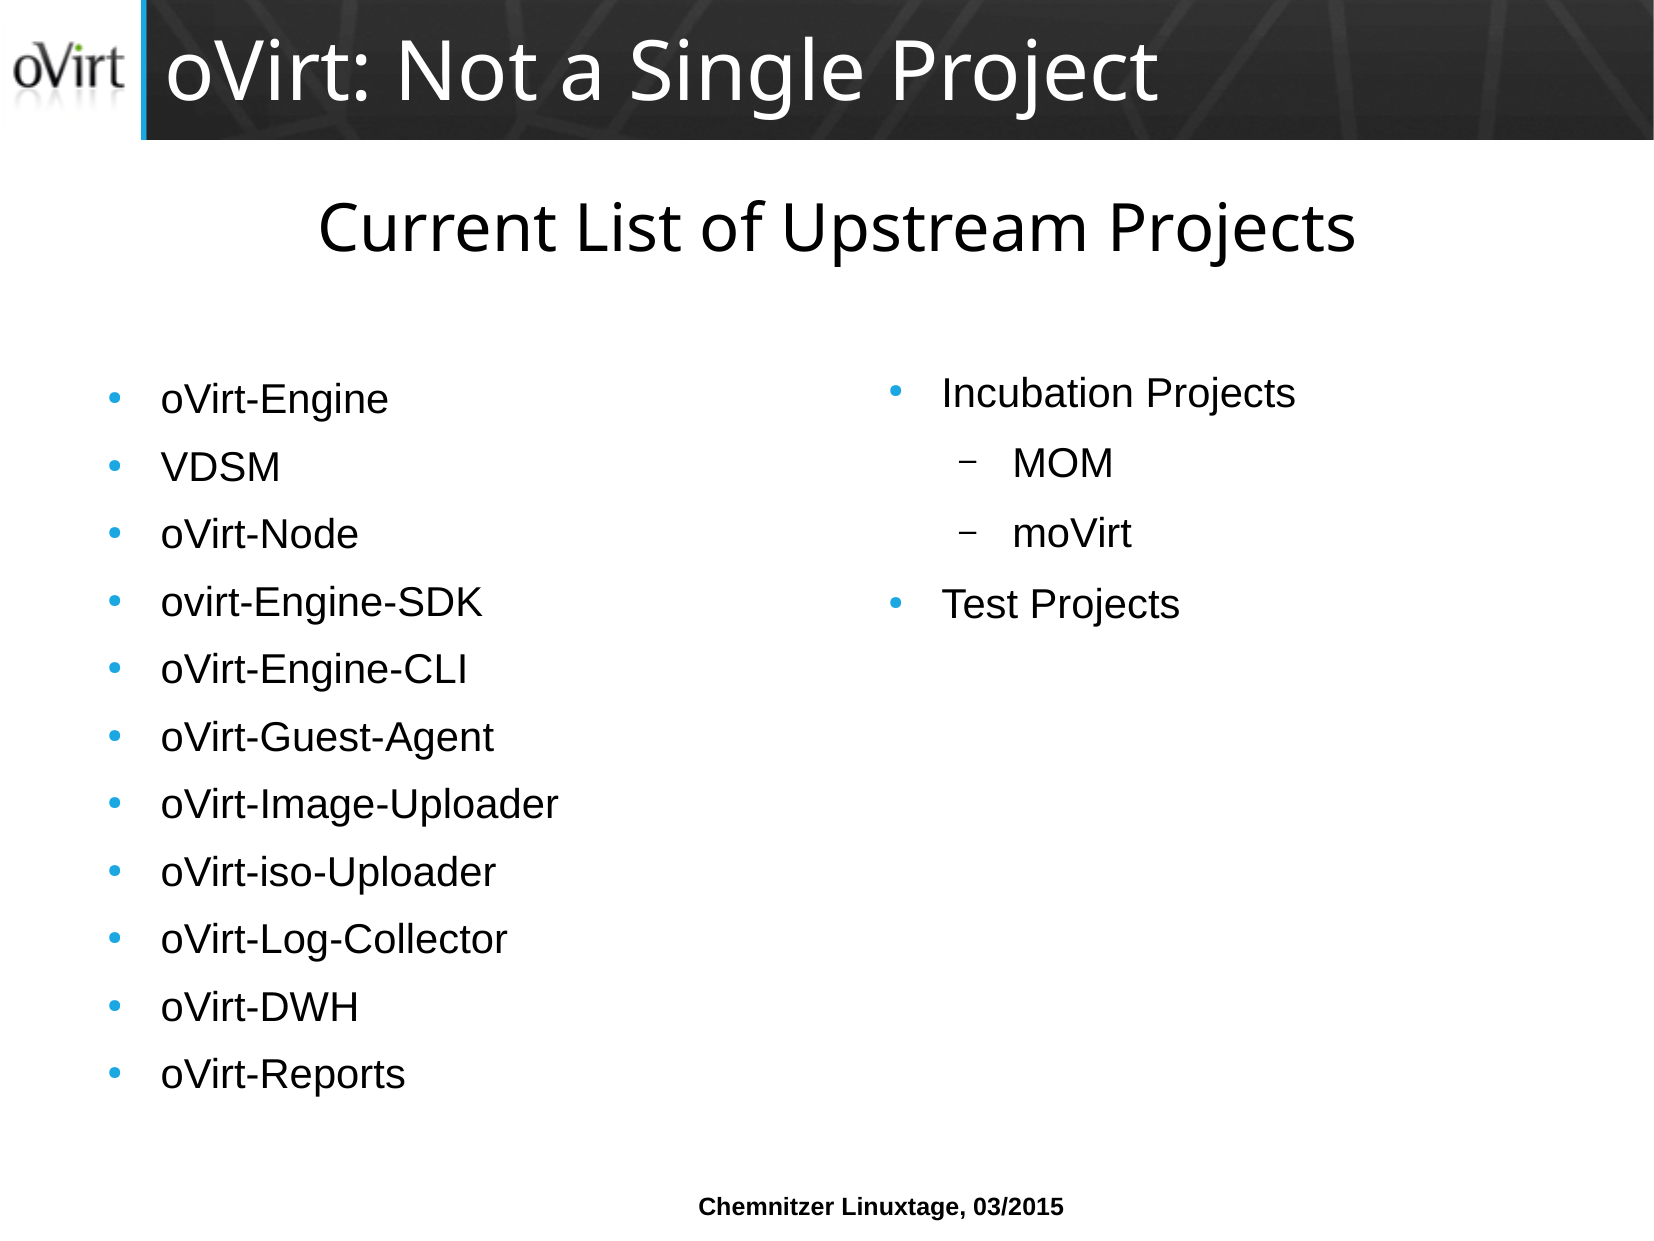

# oVirt: Not a Single Project
Current List of Upstream Projects
Incubation Projects
MOM
moVirt
Test Projects
oVirt-Engine
VDSM
oVirt-Node
ovirt-Engine-SDK
oVirt-Engine-CLI
oVirt-Guest-Agent
oVirt-Image-Uploader
oVirt-iso-Uploader
oVirt-Log-Collector
oVirt-DWH
oVirt-Reports